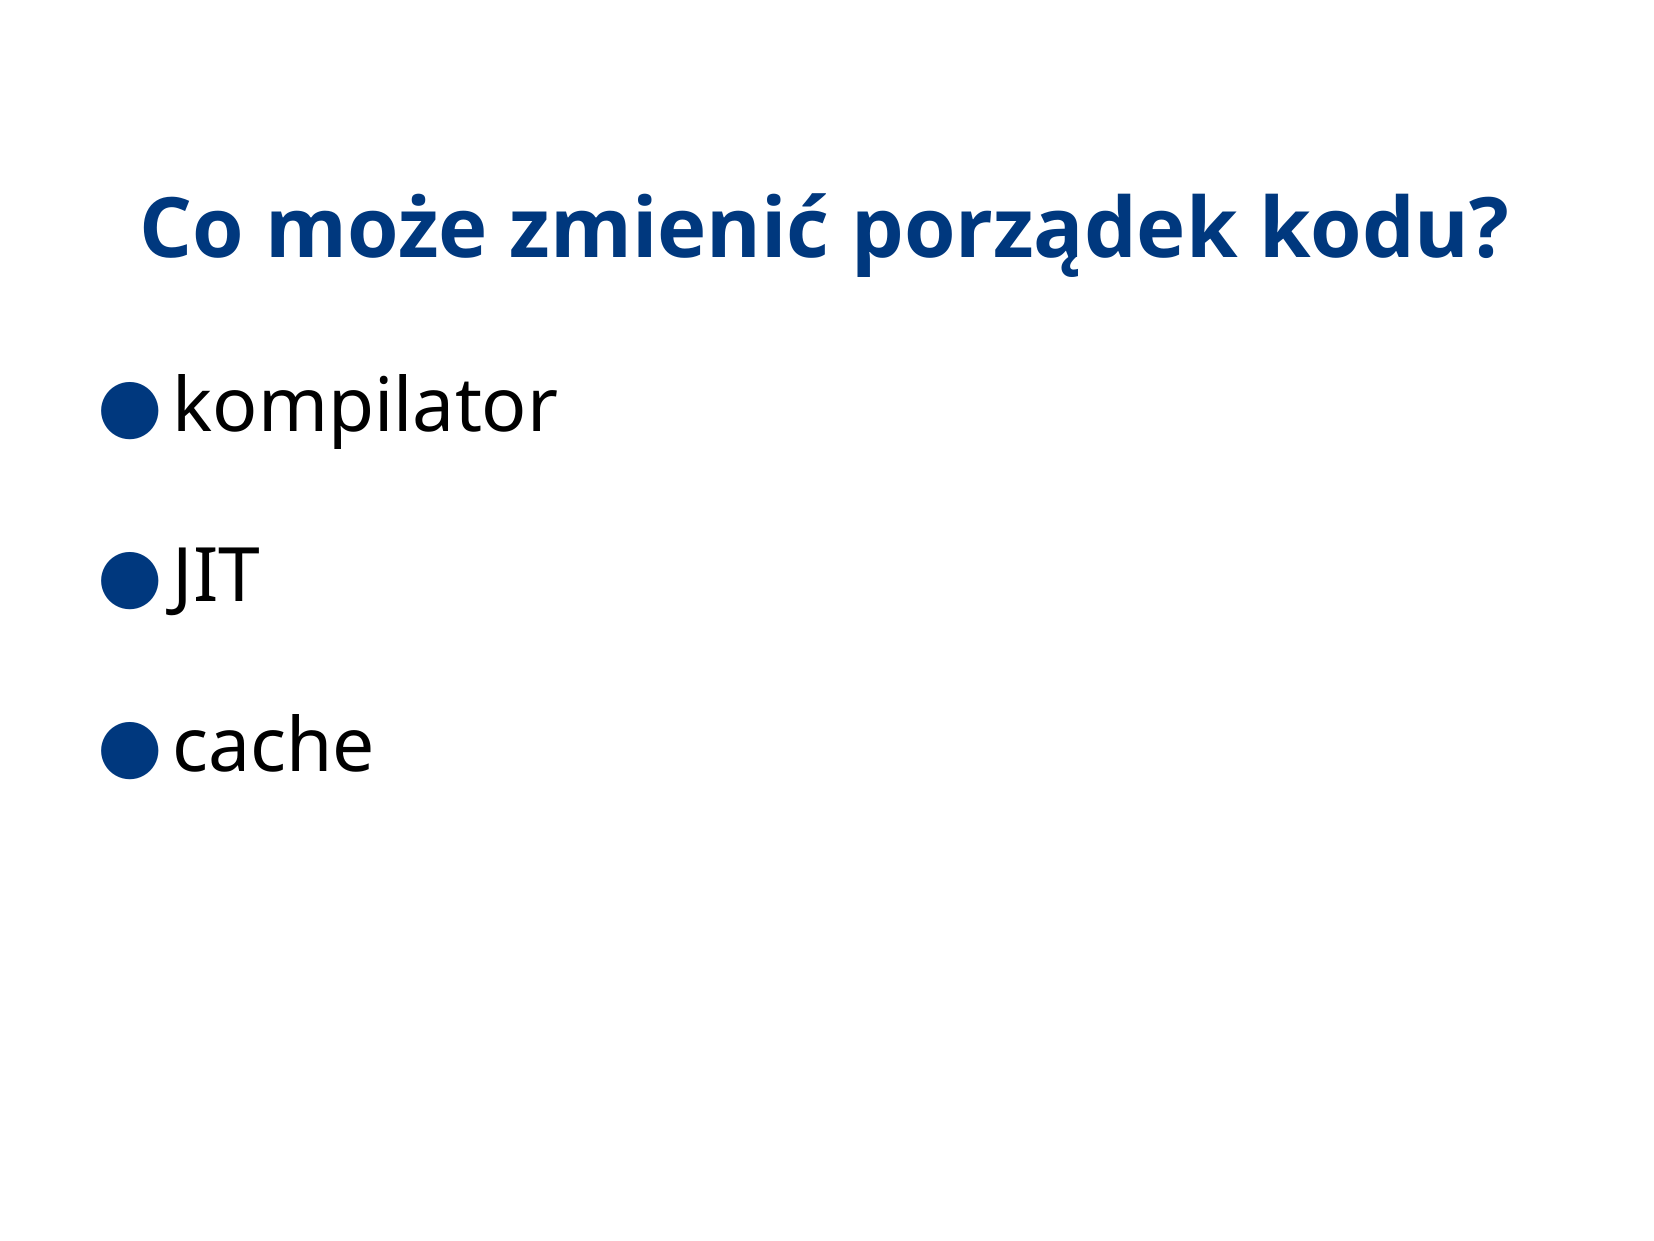

Co może zmienić porządek kodu?
# kompilator
JIT
cache